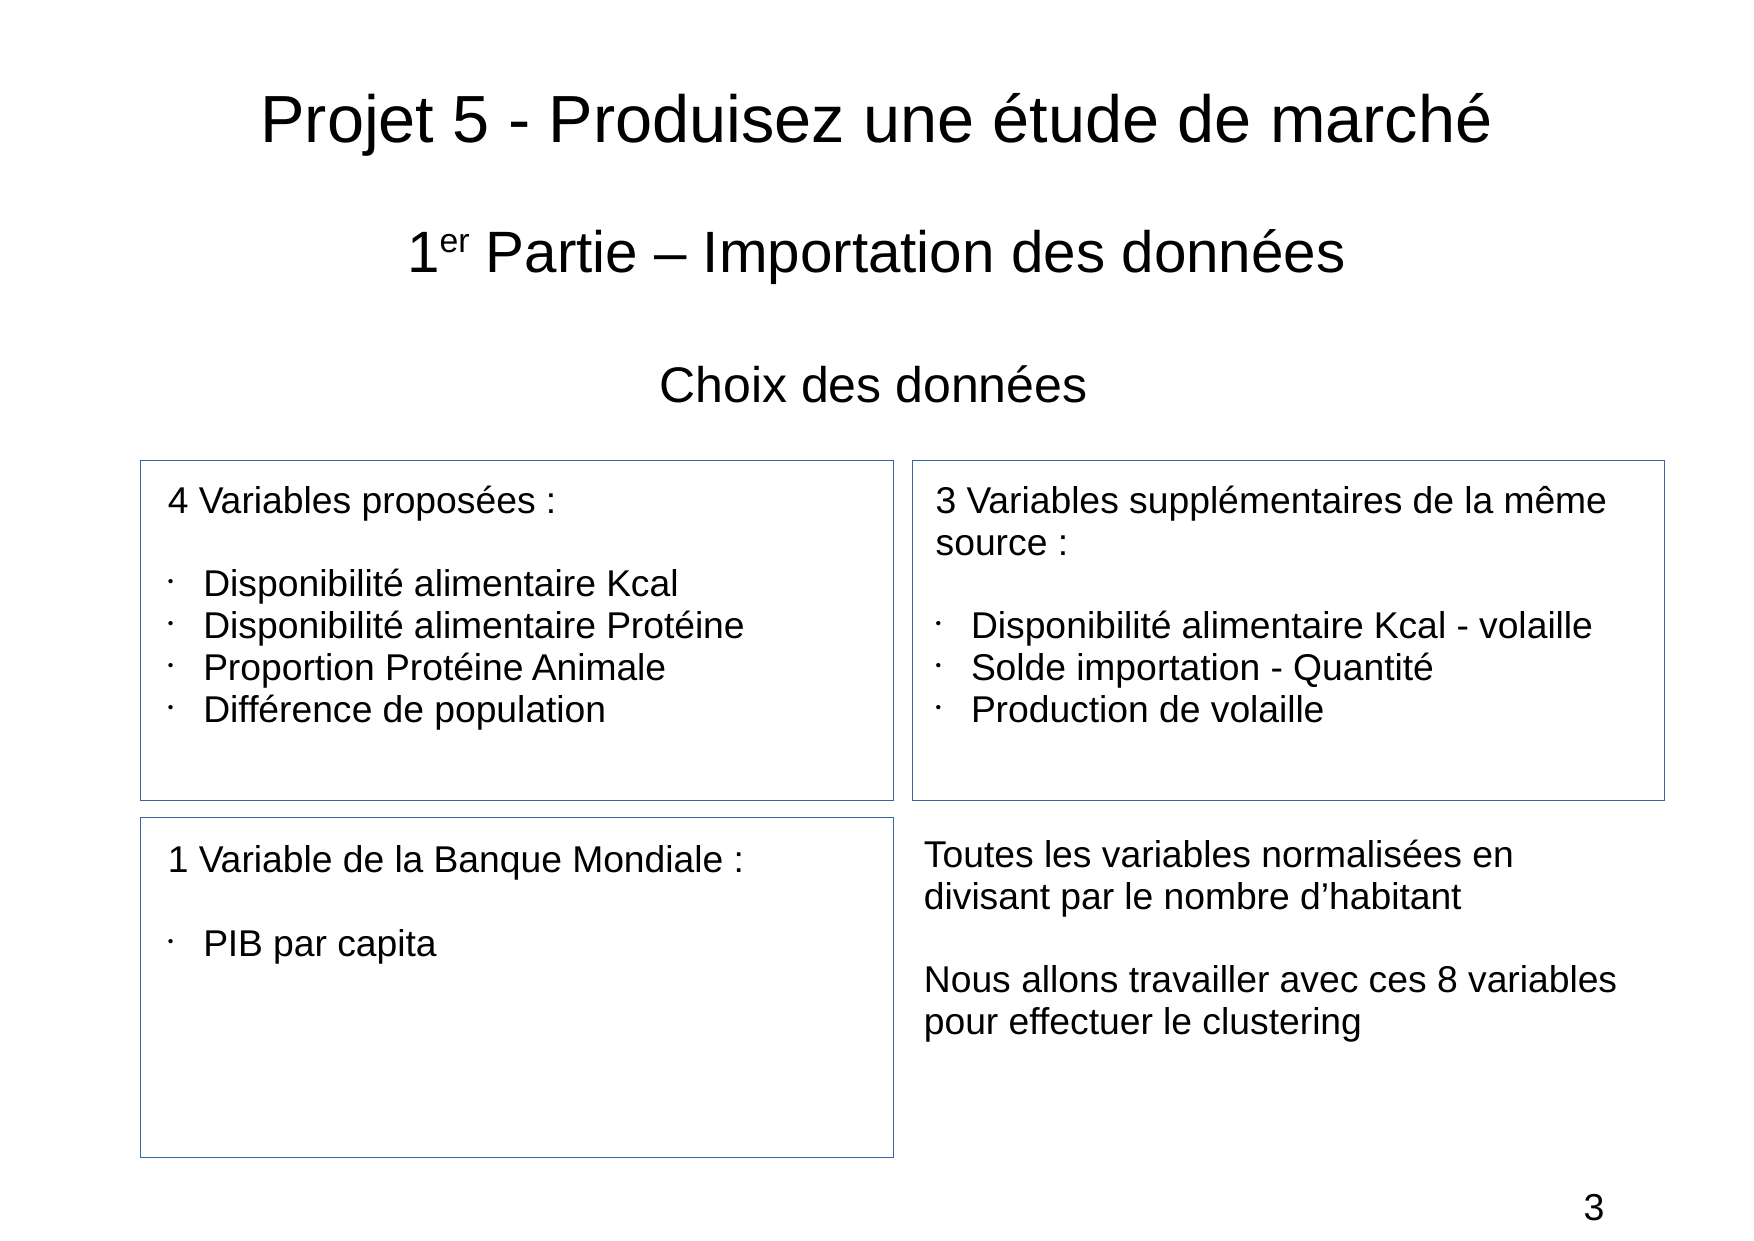

# Projet 5 - Produisez une étude de marché
1er Partie – Importation des données
Choix des données
4 Variables proposées :
Disponibilité alimentaire Kcal
Disponibilité alimentaire Protéine
Proportion Protéine Animale
Différence de population
3 Variables supplémentaires de la même source :
Disponibilité alimentaire Kcal - volaille
Solde importation - Quantité
Production de volaille
Toutes les variables normalisées en divisant par le nombre d’habitant
Nous allons travailler avec ces 8 variables pour effectuer le clustering
1 Variable de la Banque Mondiale :
PIB par capita